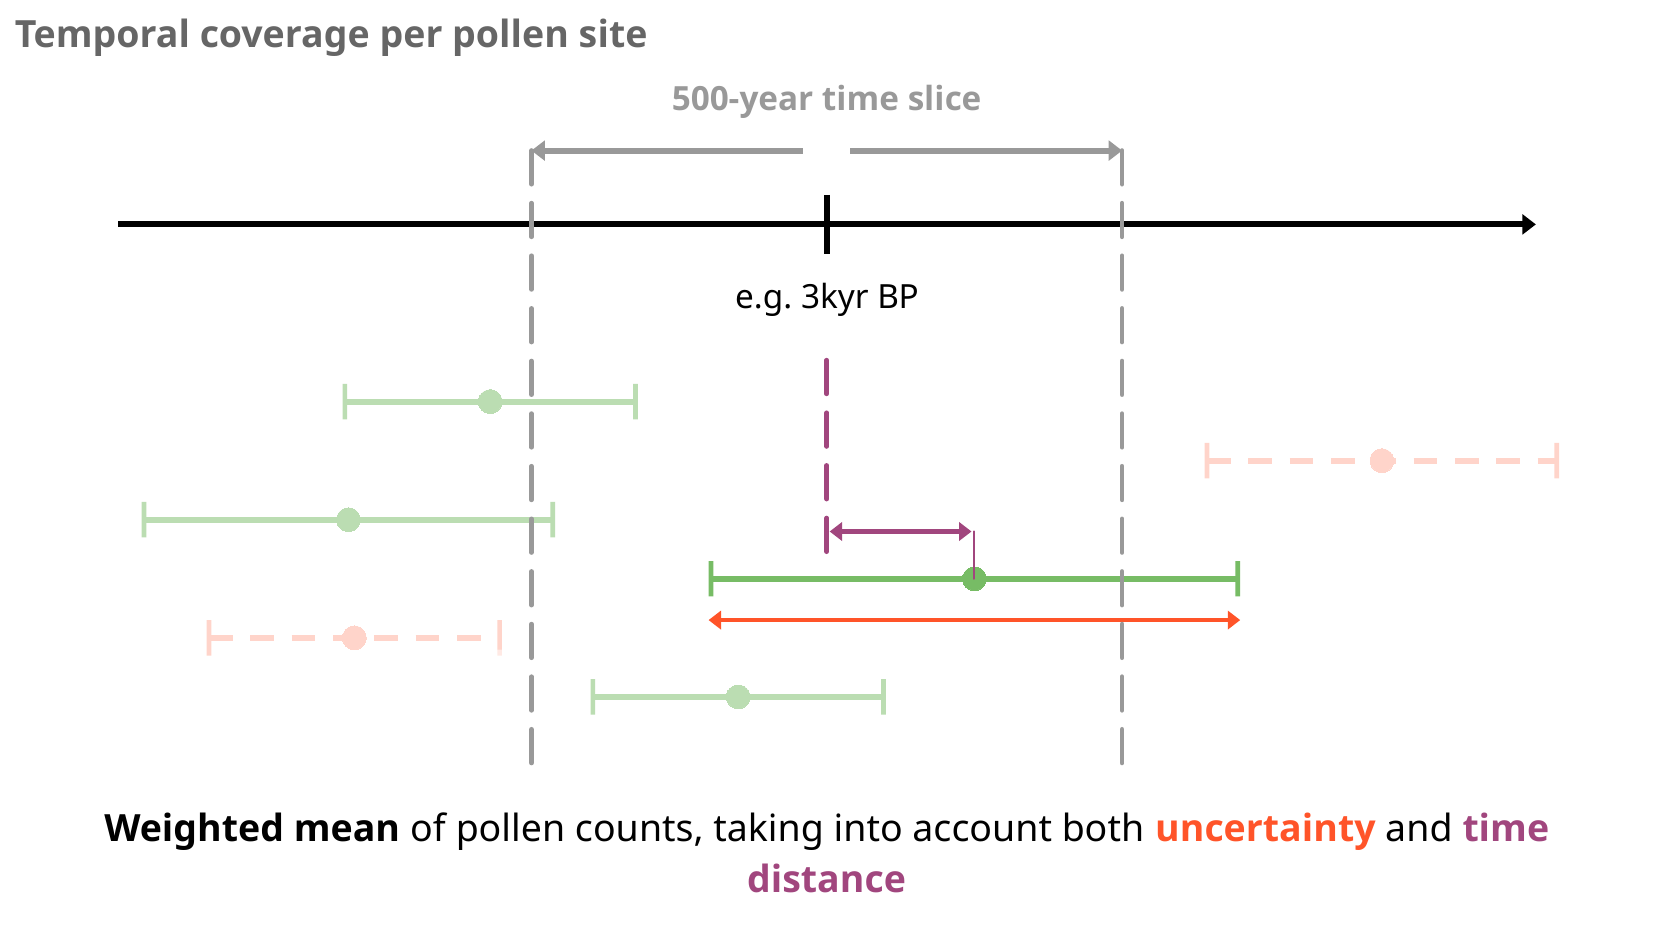

Temporal coverage per pollen site
500-year time slice
e.g. 3kyr BP
Weighted mean of pollen counts, taking into account both uncertainty and time distance